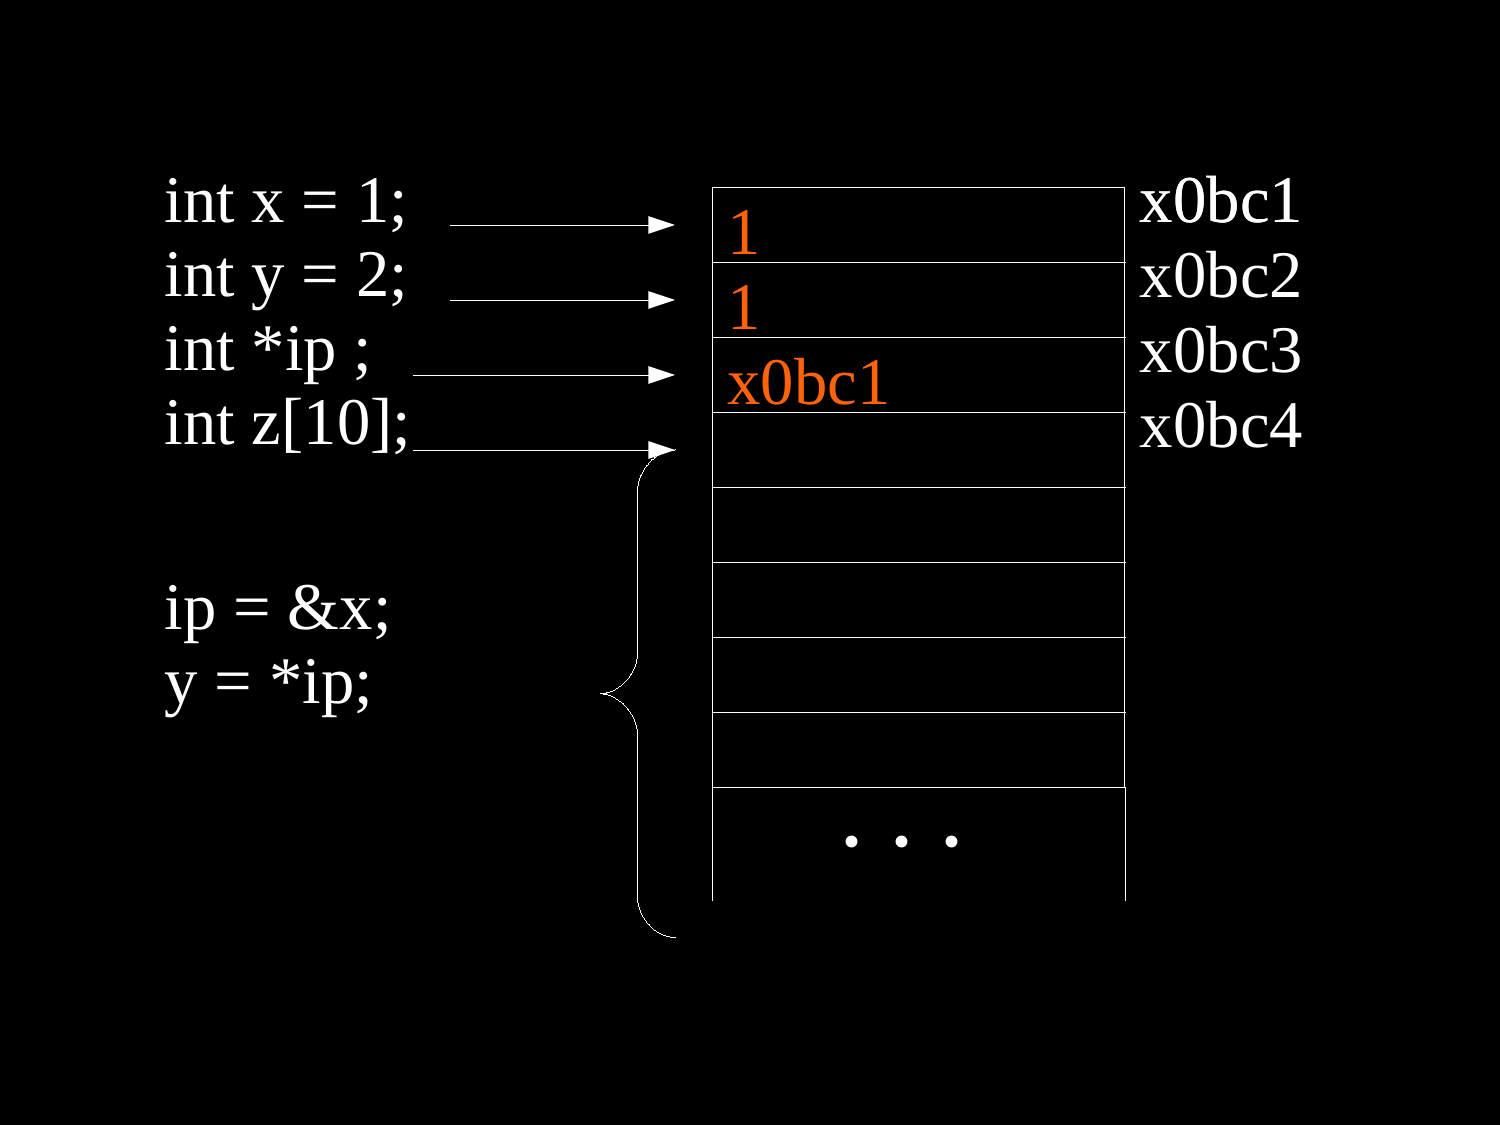

int x = 1;
int y = 2;
int *ip ;
int z[10];
x0bc1
x0bc1
1
x0bc2
1
x0bc3
x0bc1
x0bc4
ip = &x;
y = *ip;
. . .